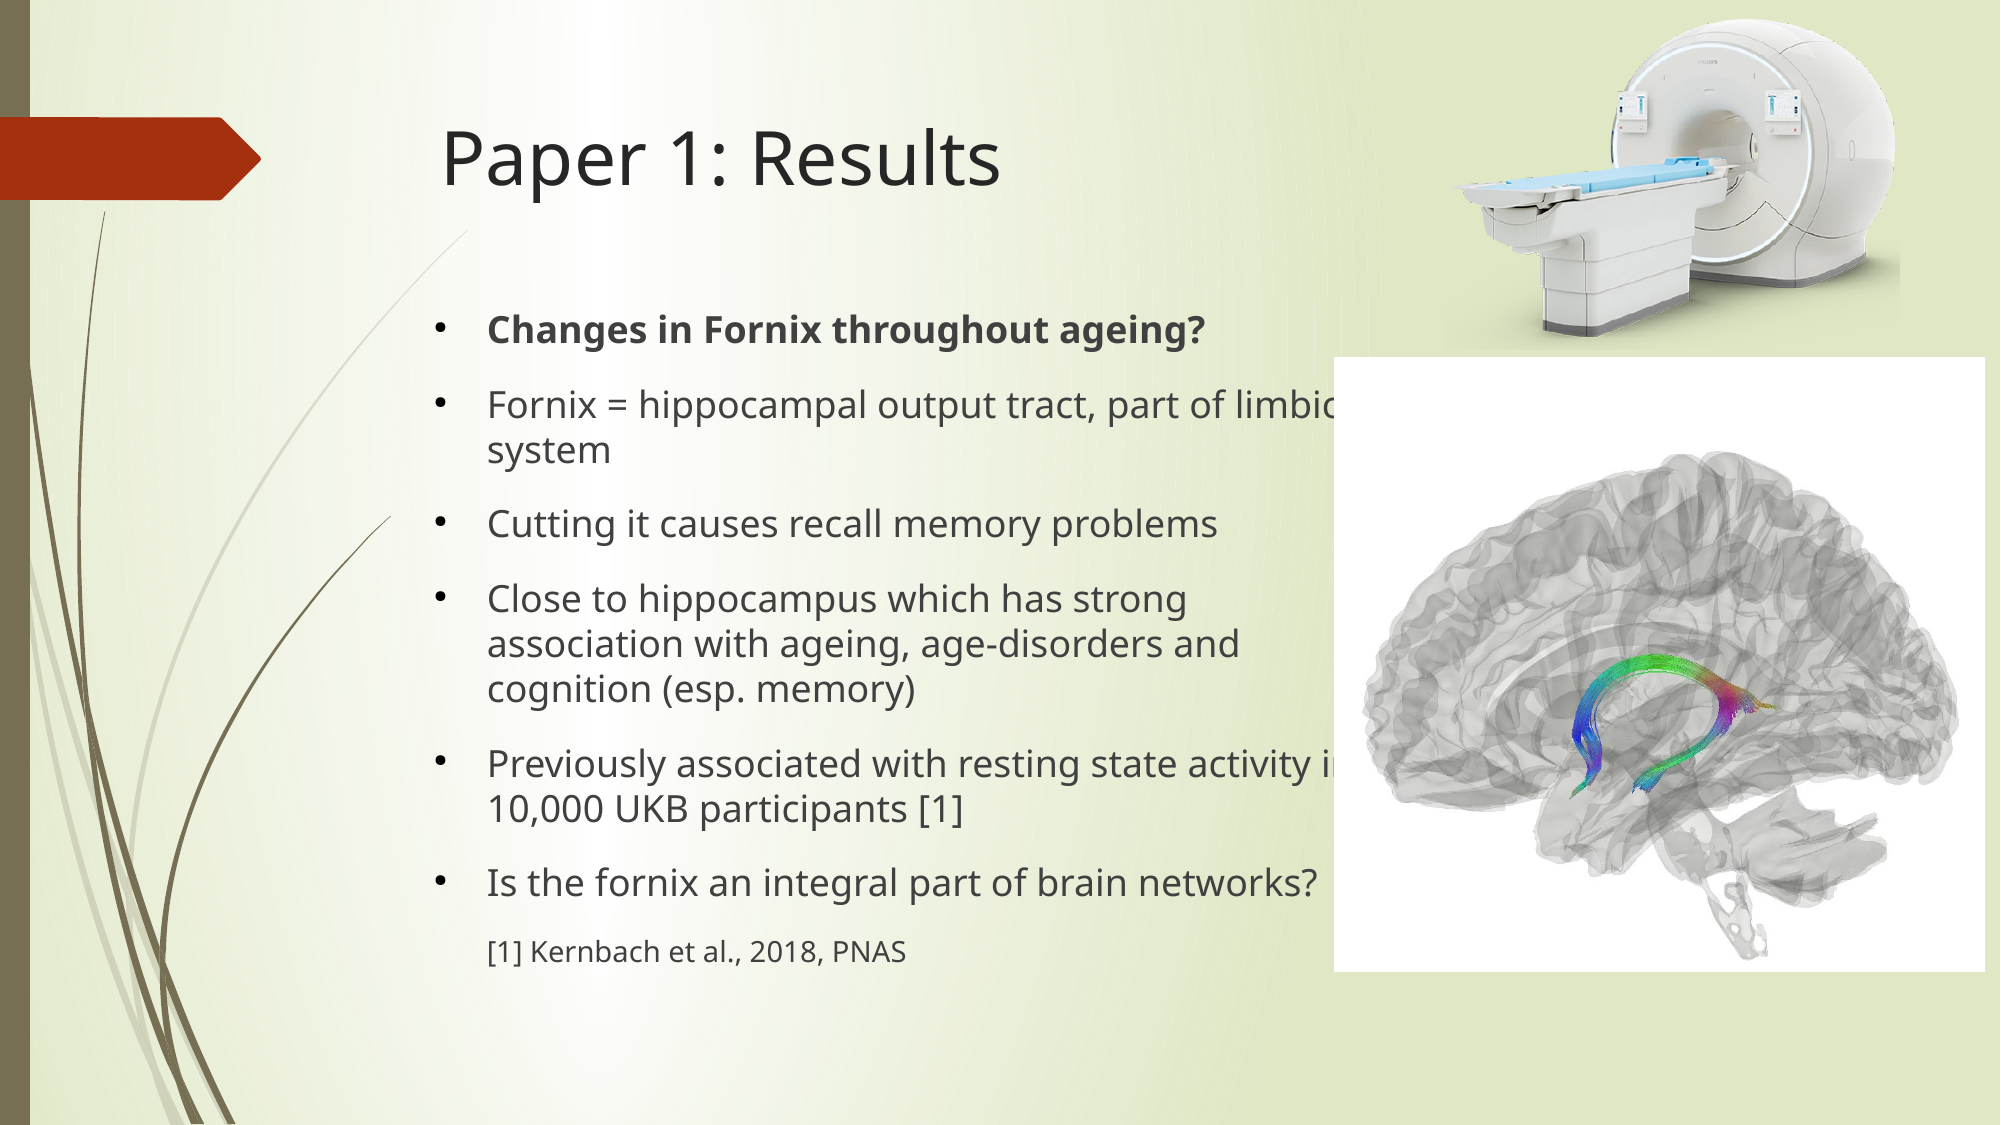

# Paper 1: Results
Changes in Fornix throughout ageing?
Fornix = hippocampal output tract, part of limbic system
Cutting it causes recall memory problems
Close to hippocampus which has strong association with ageing, age-disorders and cognition (esp. memory)
Previously associated with resting state activity in 10,000 UKB participants [1]
Is the fornix an integral part of brain networks?
[1] Kernbach et al., 2018, PNAS